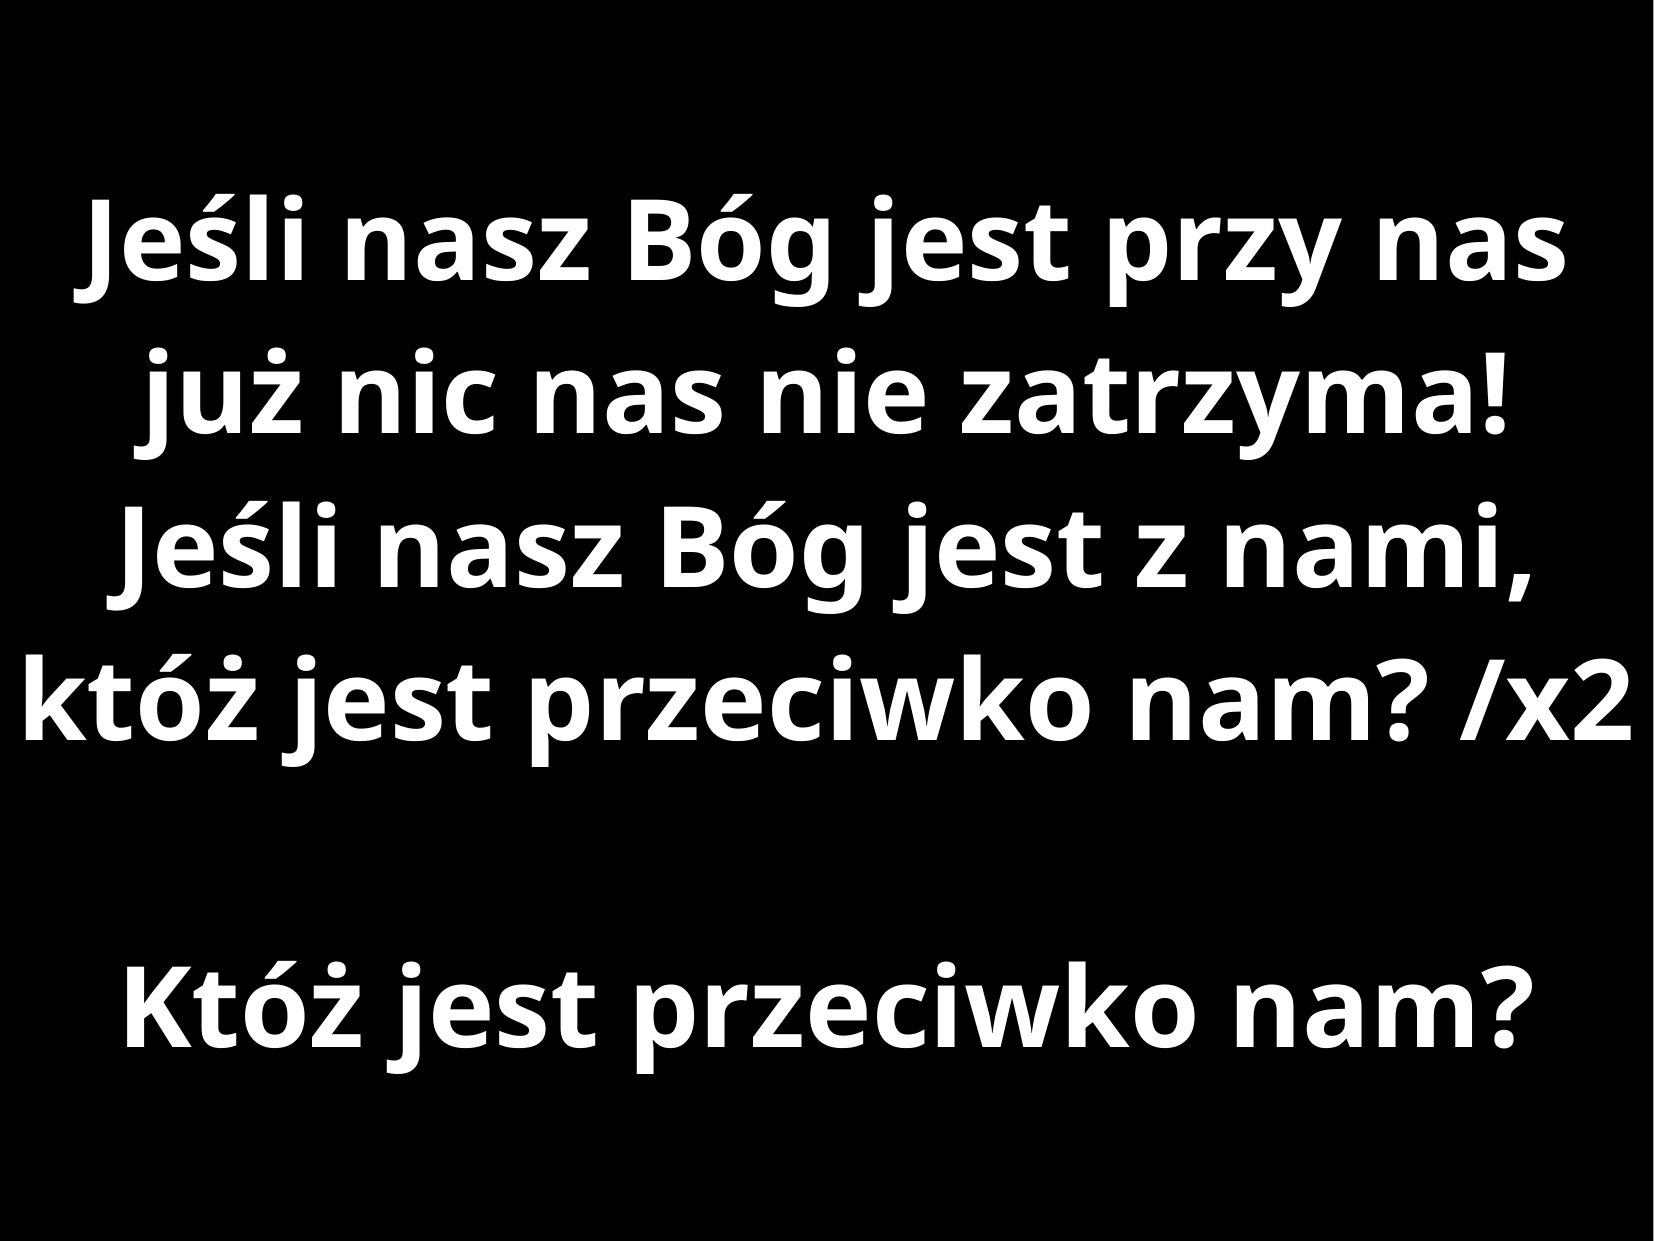

# Jeśli nasz Bóg jest przy nas już nic nas nie zatrzyma! Jeśli nasz Bóg jest z nami, któż jest przeciwko nam? /x2 Któż jest przeciwko nam?